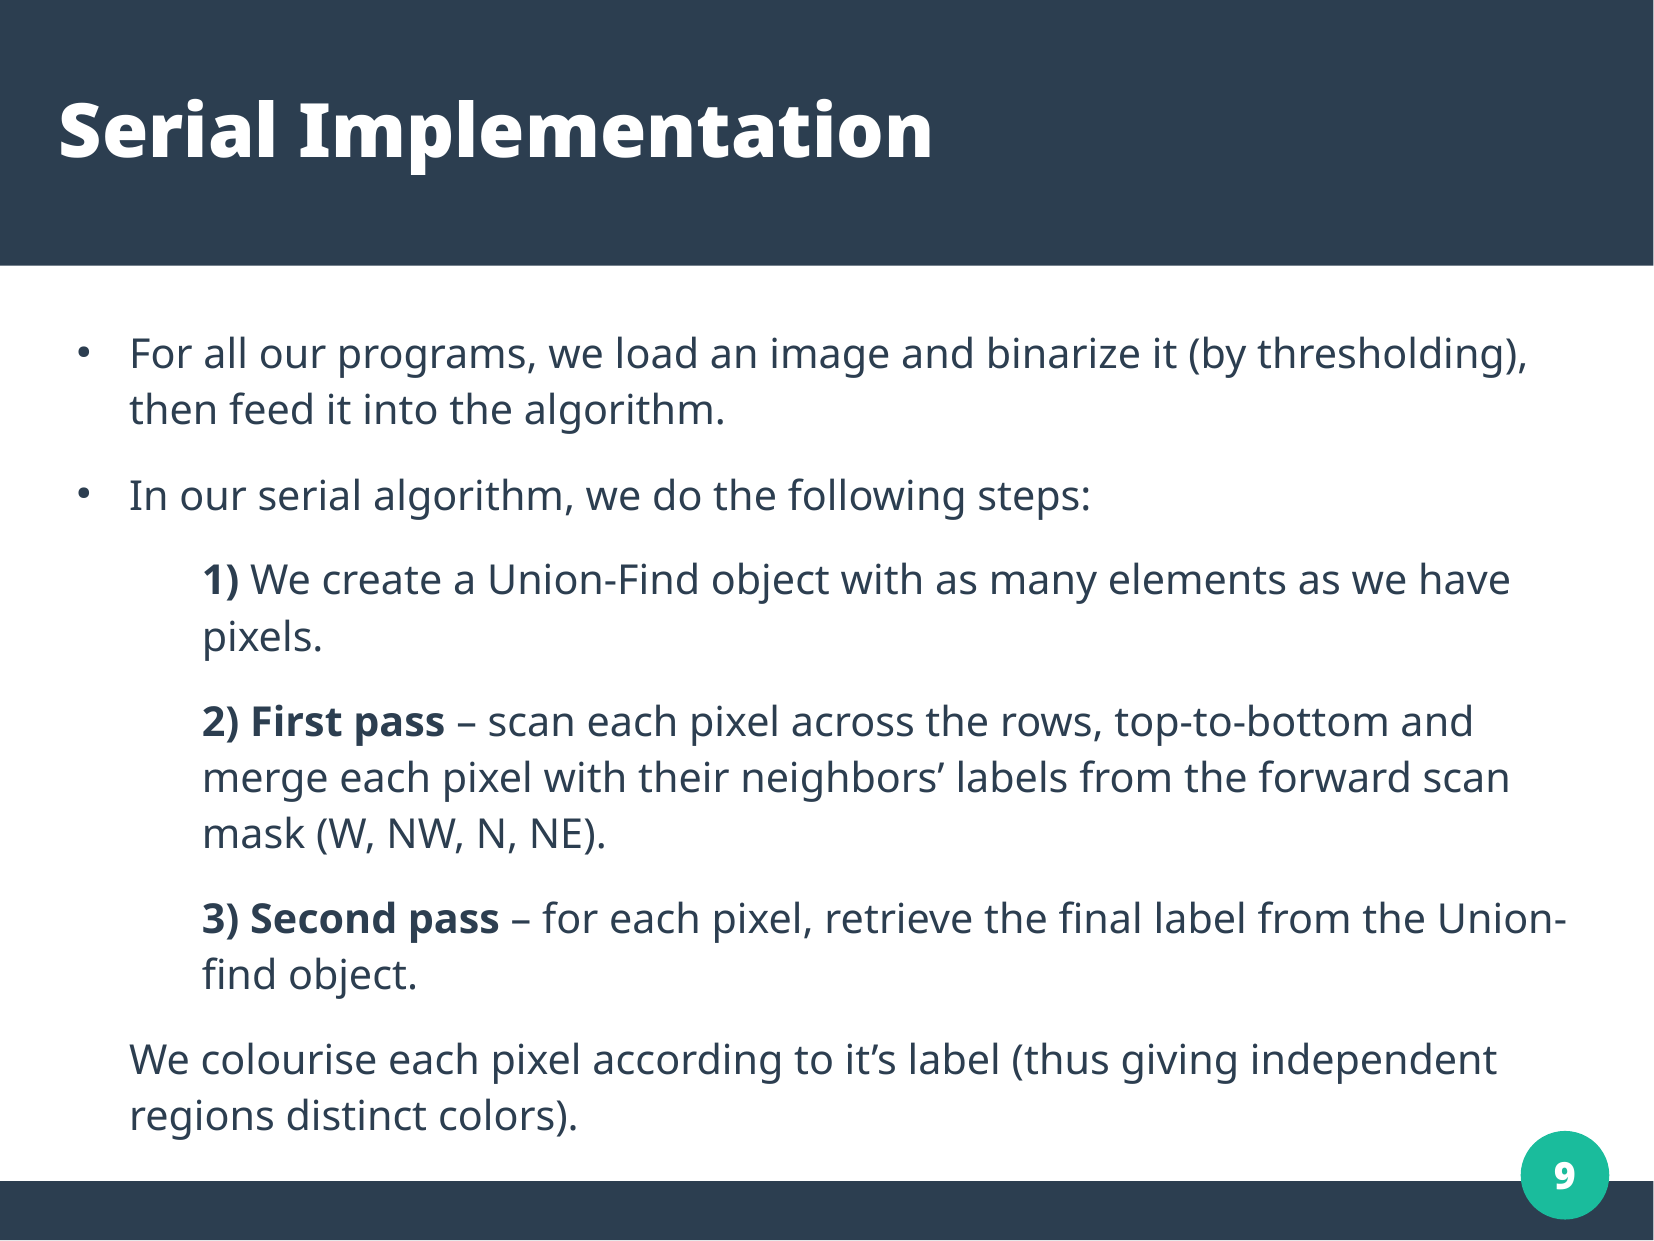

# Serial Implementation
For all our programs, we load an image and binarize it (by thresholding), then feed it into the algorithm.
In our serial algorithm, we do the following steps:
1) We create a Union-Find object with as many elements as we have pixels.
2) First pass – scan each pixel across the rows, top-to-bottom and merge each pixel with their neighbors’ labels from the forward scan mask (W, NW, N, NE).
3) Second pass – for each pixel, retrieve the final label from the Union-find object.
We colourise each pixel according to it’s label (thus giving independent regions distinct colors).
9